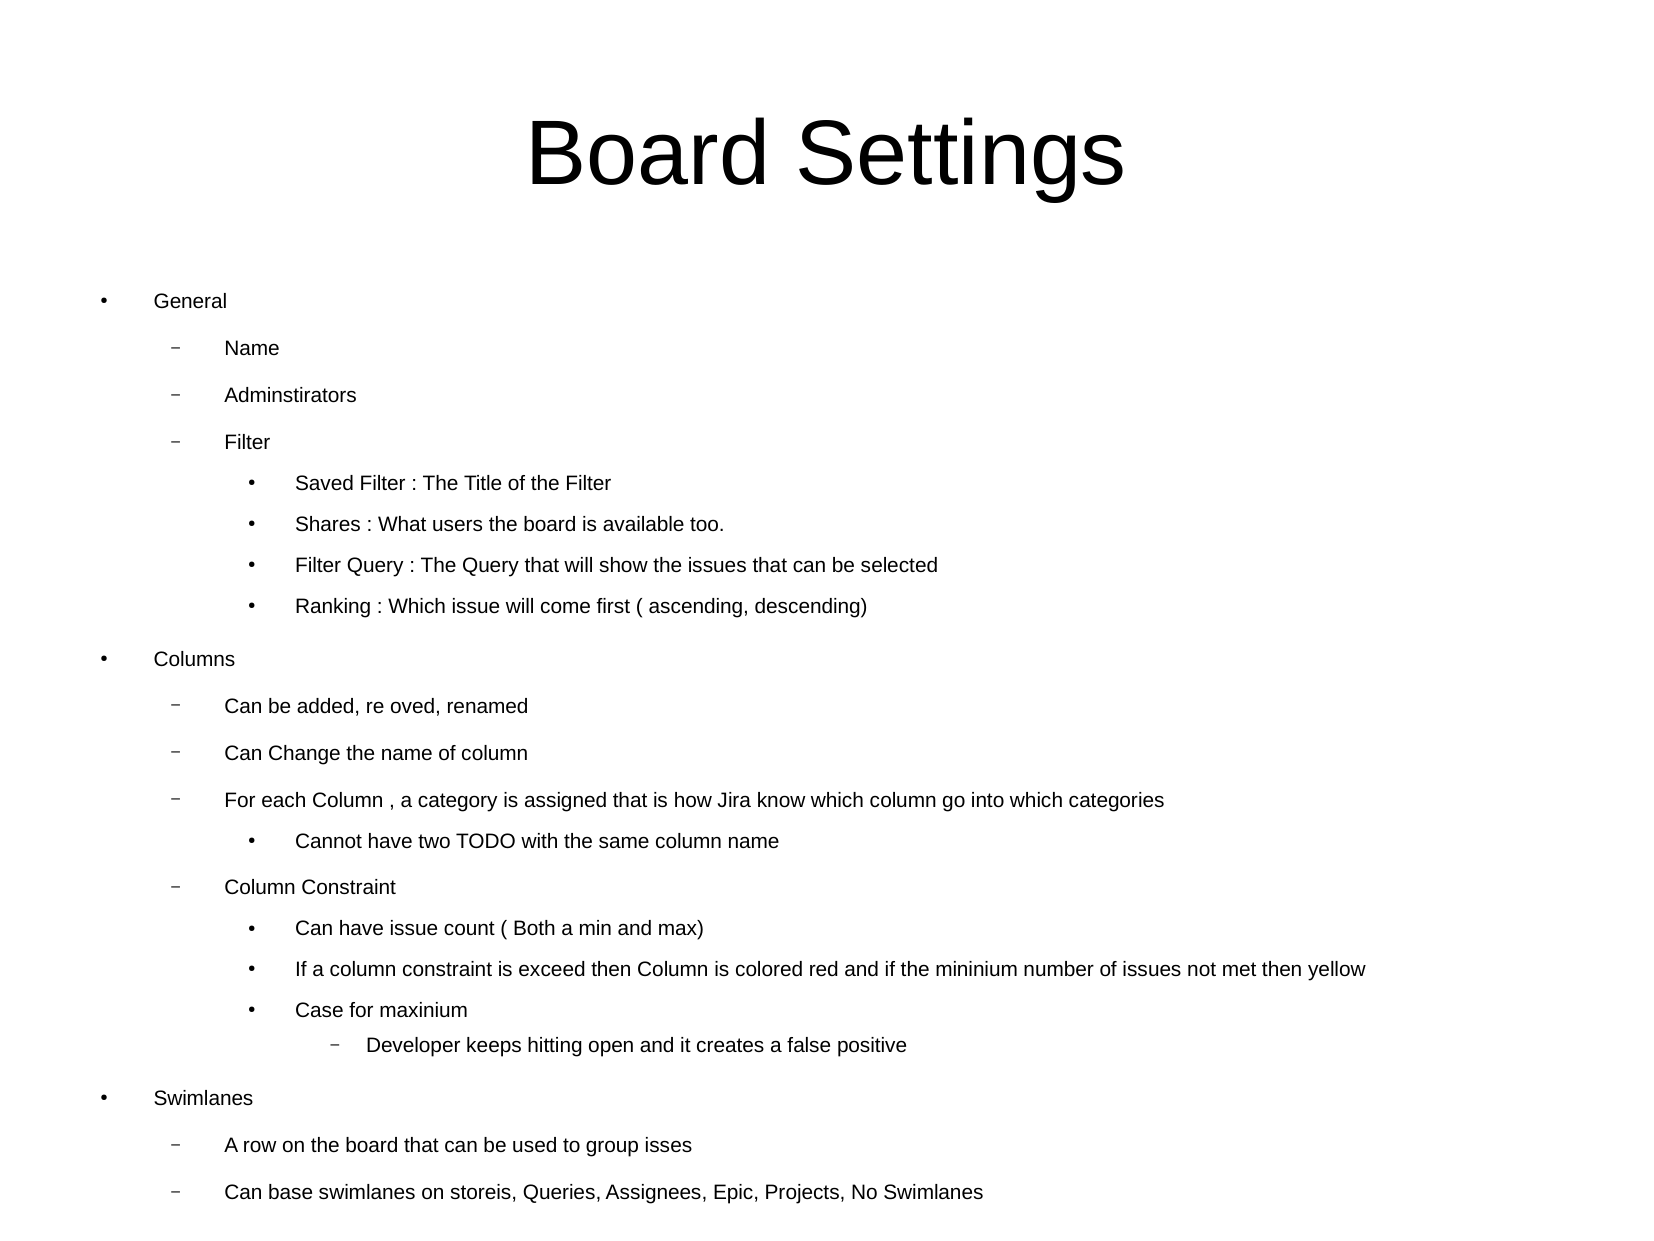

# Board Settings
General
Name
Adminstirators
Filter
Saved Filter : The Title of the Filter
Shares : What users the board is available too.
Filter Query : The Query that will show the issues that can be selected
Ranking : Which issue will come first ( ascending, descending)
Columns
Can be added, re oved, renamed
Can Change the name of column
For each Column , a category is assigned that is how Jira know which column go into which categories
Cannot have two TODO with the same column name
Column Constraint
Can have issue count ( Both a min and max)
If a column constraint is exceed then Column is colored red and if the mininium number of issues not met then yellow
Case for maxinium
Developer keeps hitting open and it creates a false positive
Swimlanes
A row on the board that can be used to group isses
Can base swimlanes on storeis, Queries, Assignees, Epic, Projects, No Swimlanes